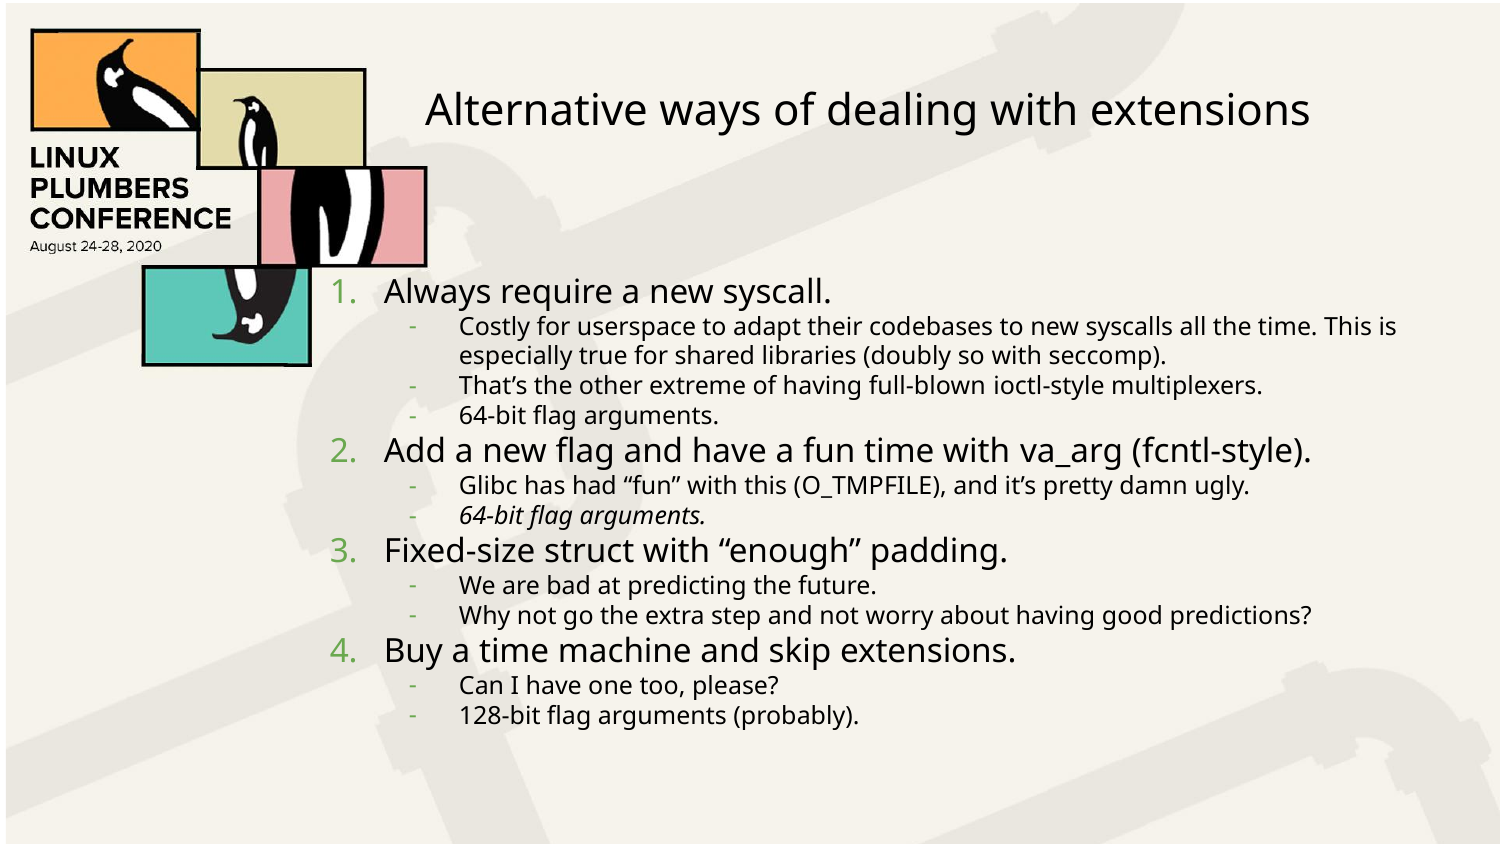

# Alternative ways of dealing with extensions
Always require a new syscall.
Costly for userspace to adapt their codebases to new syscalls all the time. This is especially true for shared libraries (doubly so with seccomp).
That’s the other extreme of having full-blown ioctl-style multiplexers.
64-bit flag arguments.
Add a new flag and have a fun time with va_arg (fcntl-style).
Glibc has had “fun” with this (O_TMPFILE), and it’s pretty damn ugly.
64-bit flag arguments.
Fixed-size struct with “enough” padding.
We are bad at predicting the future.
Why not go the extra step and not worry about having good predictions?
Buy a time machine and skip extensions.
Can I have one too, please?
128-bit flag arguments (probably).